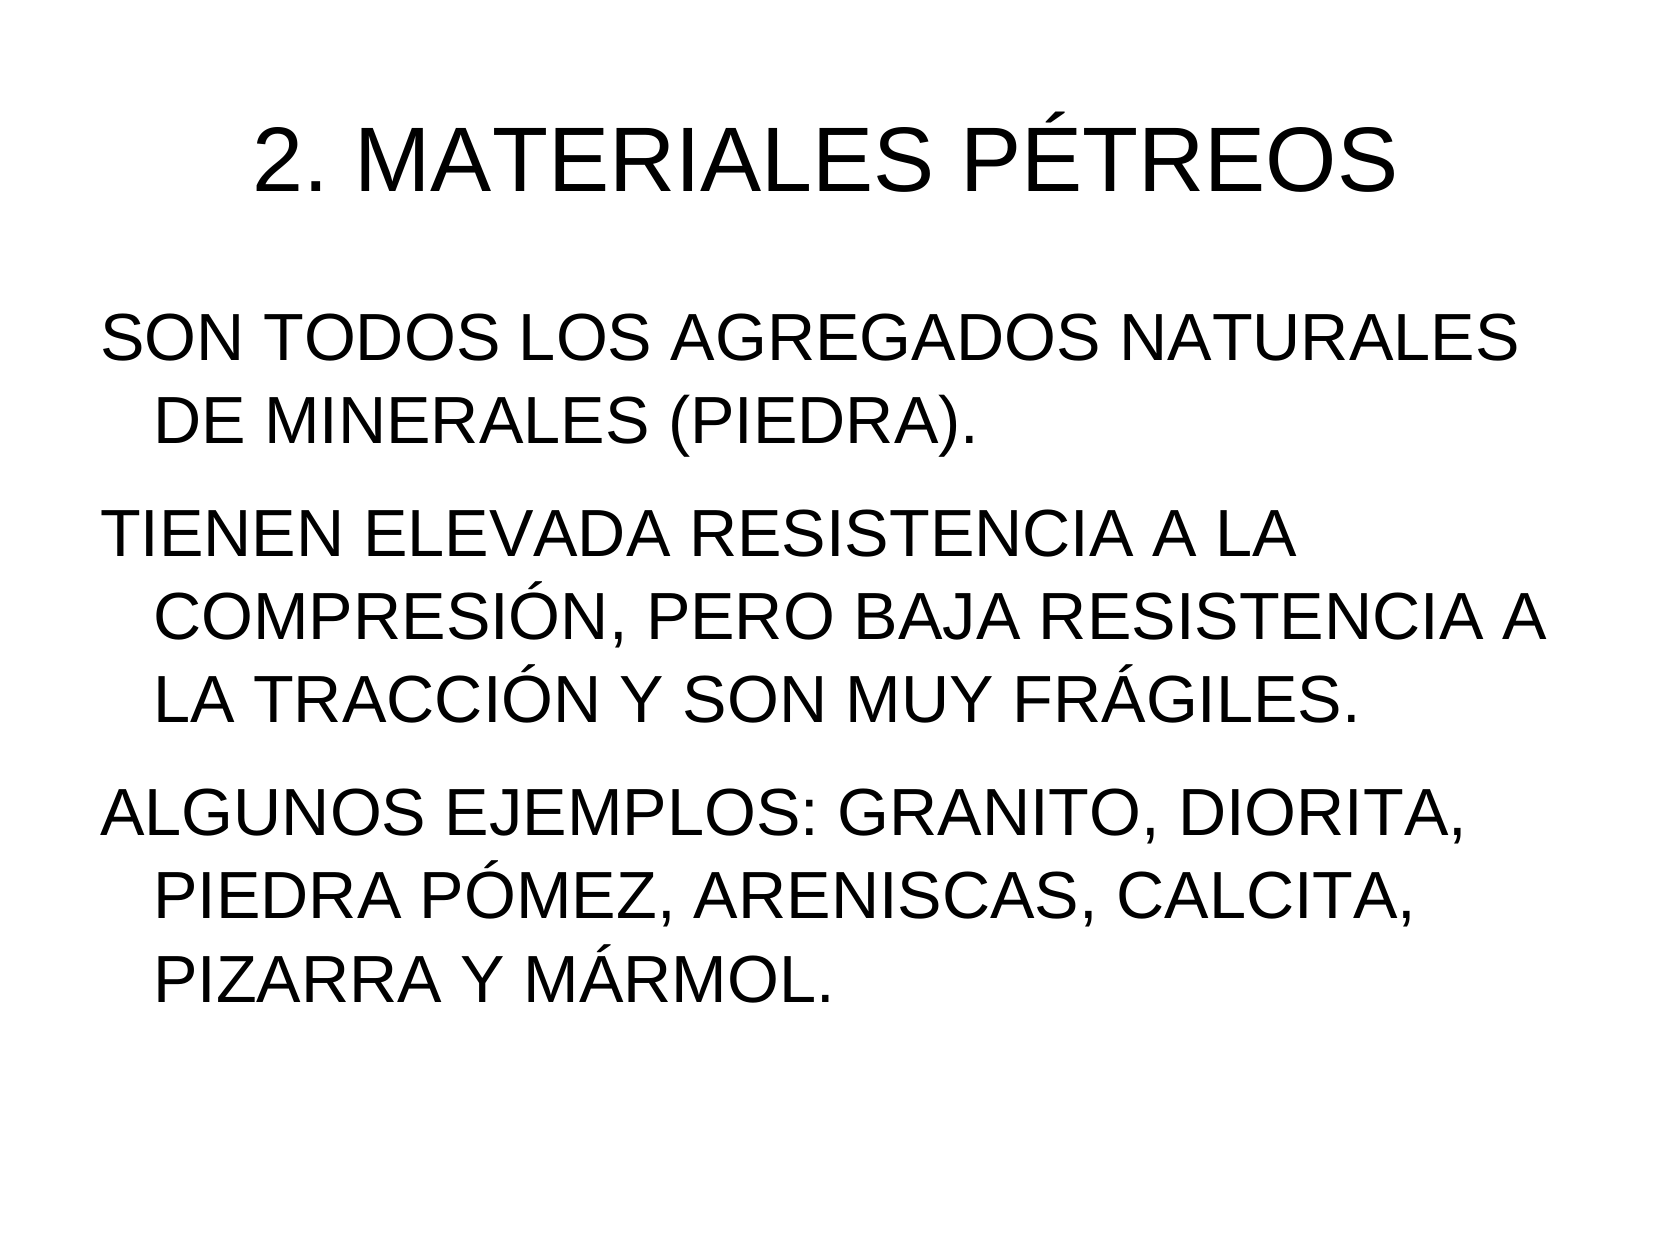

# 2. MATERIALES PÉTREOS
SON TODOS LOS AGREGADOS NATURALES DE MINERALES (PIEDRA).
TIENEN ELEVADA RESISTENCIA A LA COMPRESIÓN, PERO BAJA RESISTENCIA A LA TRACCIÓN Y SON MUY FRÁGILES.
ALGUNOS EJEMPLOS: GRANITO, DIORITA, PIEDRA PÓMEZ, ARENISCAS, CALCITA, PIZARRA Y MÁRMOL.